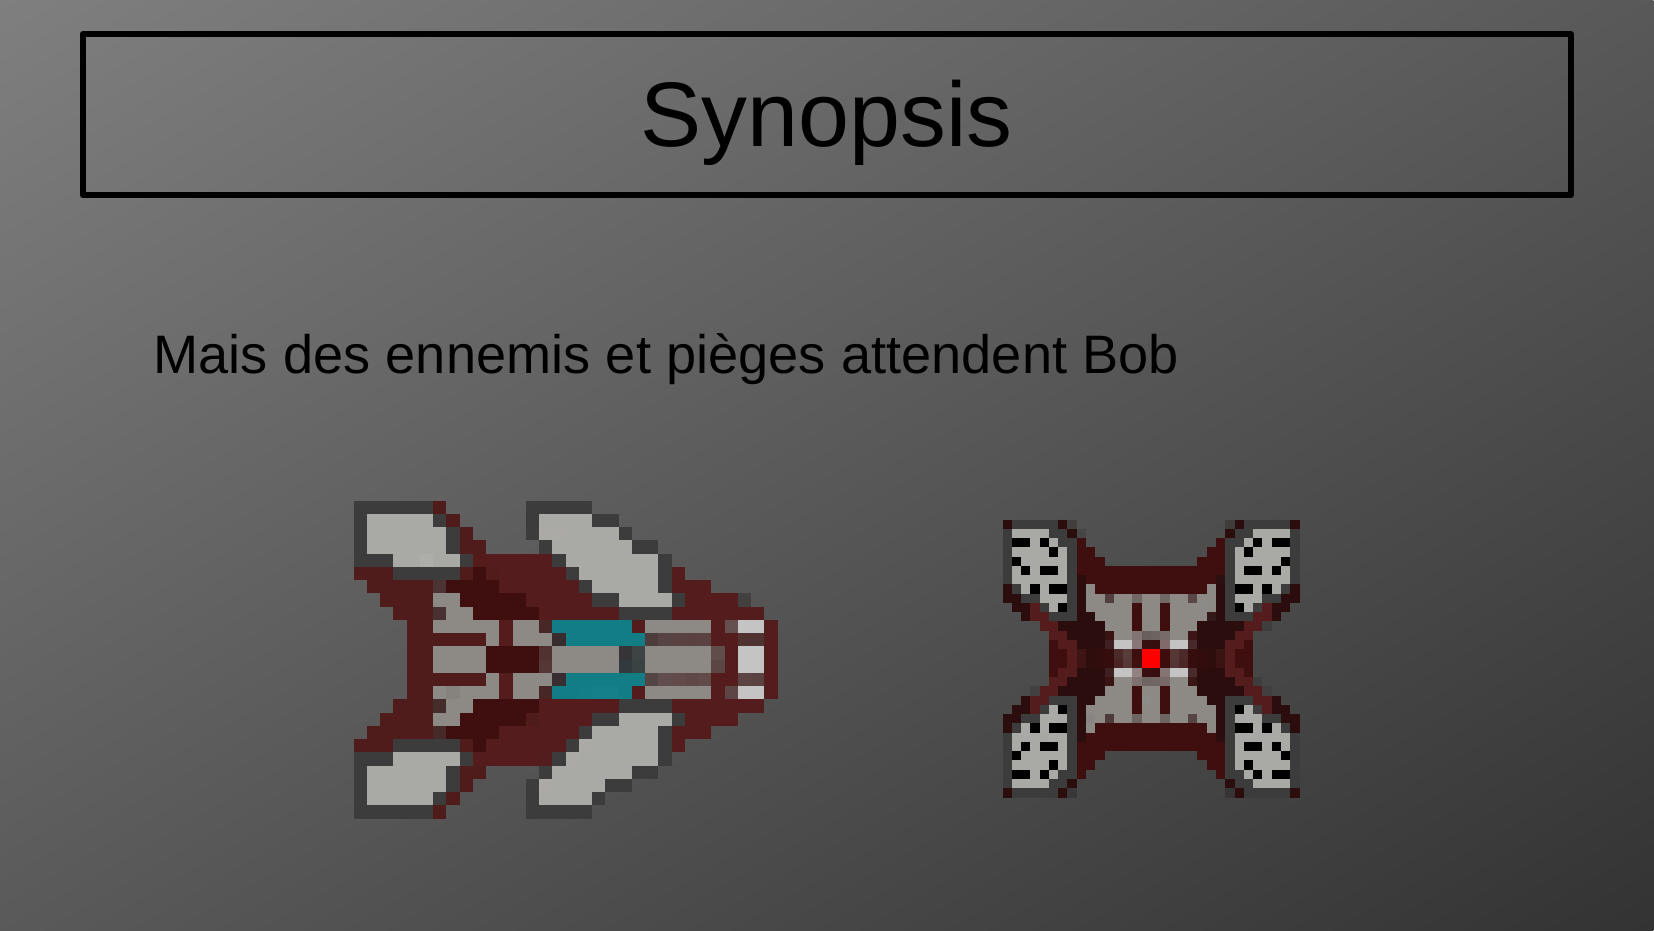

# Synopsis
Mais des ennemis et pièges attendent Bob